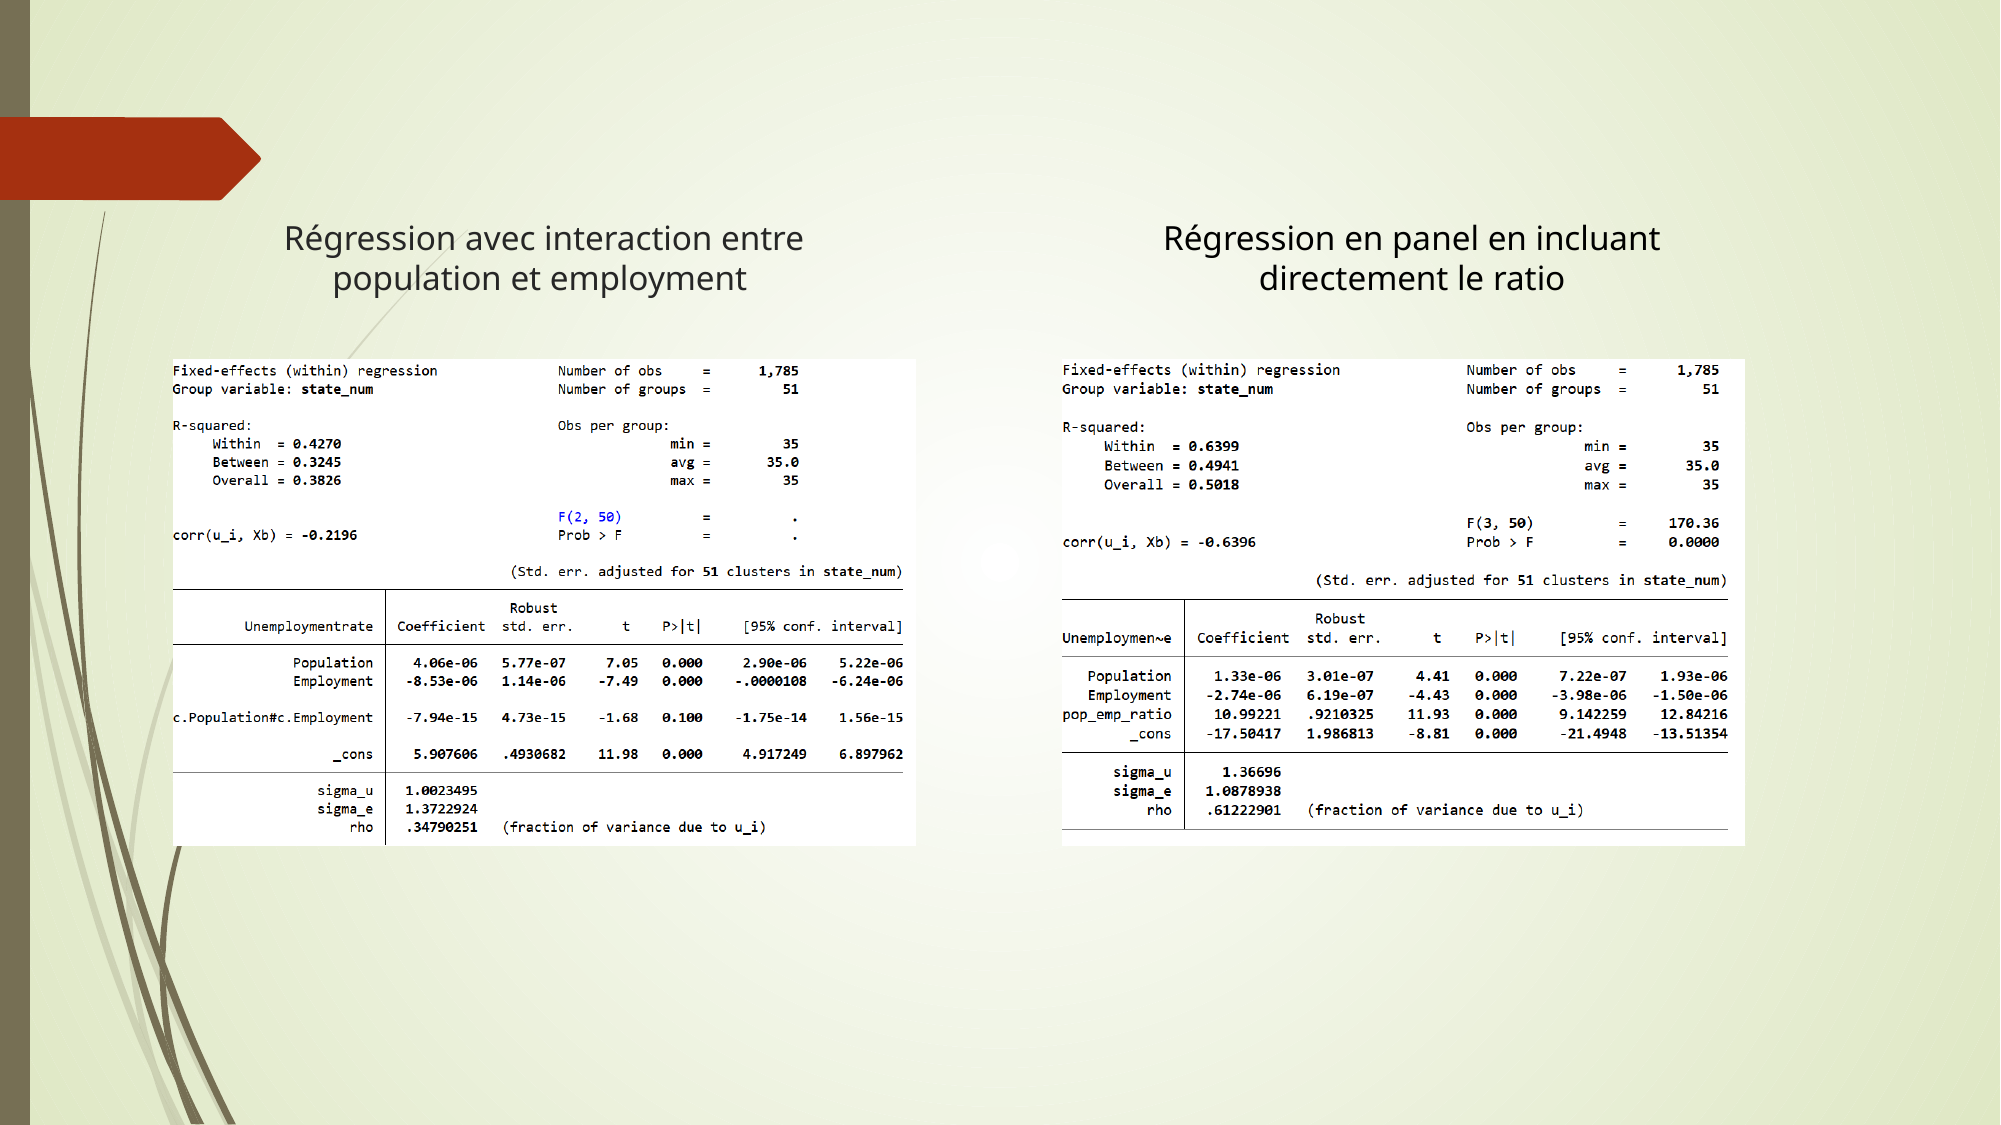

Régression en panel en incluant directement le ratio
# Régression avec interaction entre population et employment